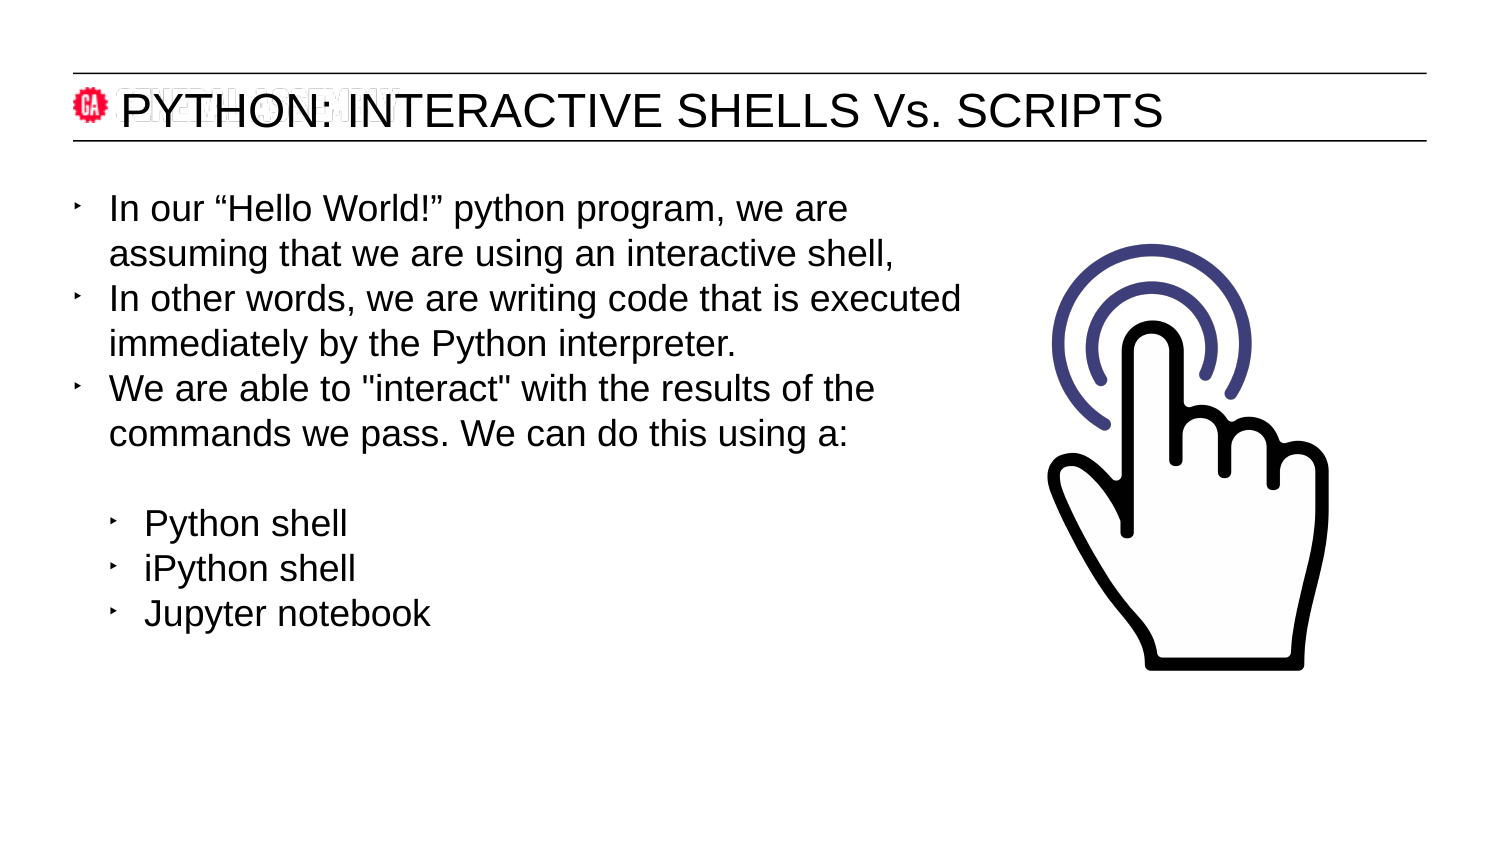

PYTHON: INTERACTIVE SHELLS Vs. SCRIPTS
In our “Hello World!” python program, we are assuming that we are using an interactive shell,
In other words, we are writing code that is executed immediately by the Python interpreter.
We are able to "interact" with the results of the commands we pass. We can do this using a:
Python shell
iPython shell
Jupyter notebook